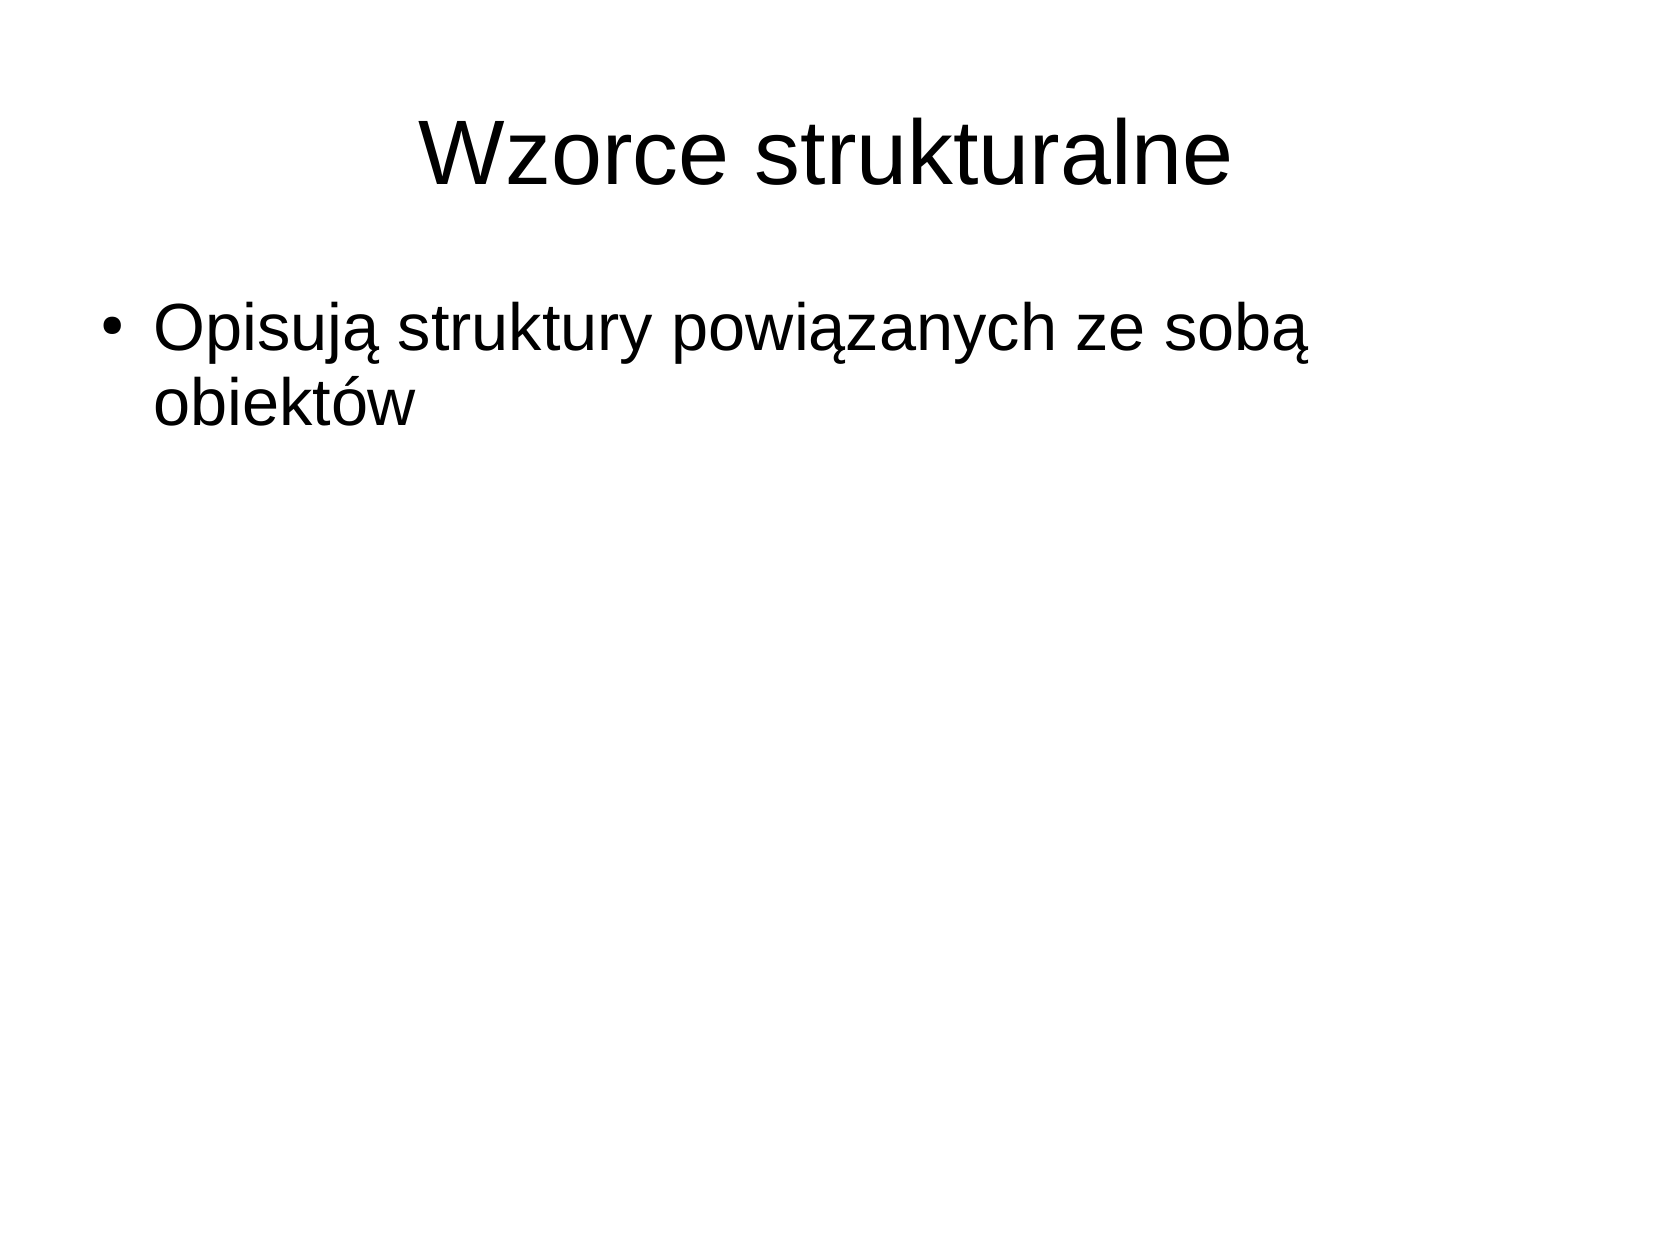

# Wzorce strukturalne
Opisują struktury powiązanych ze sobą obiektów